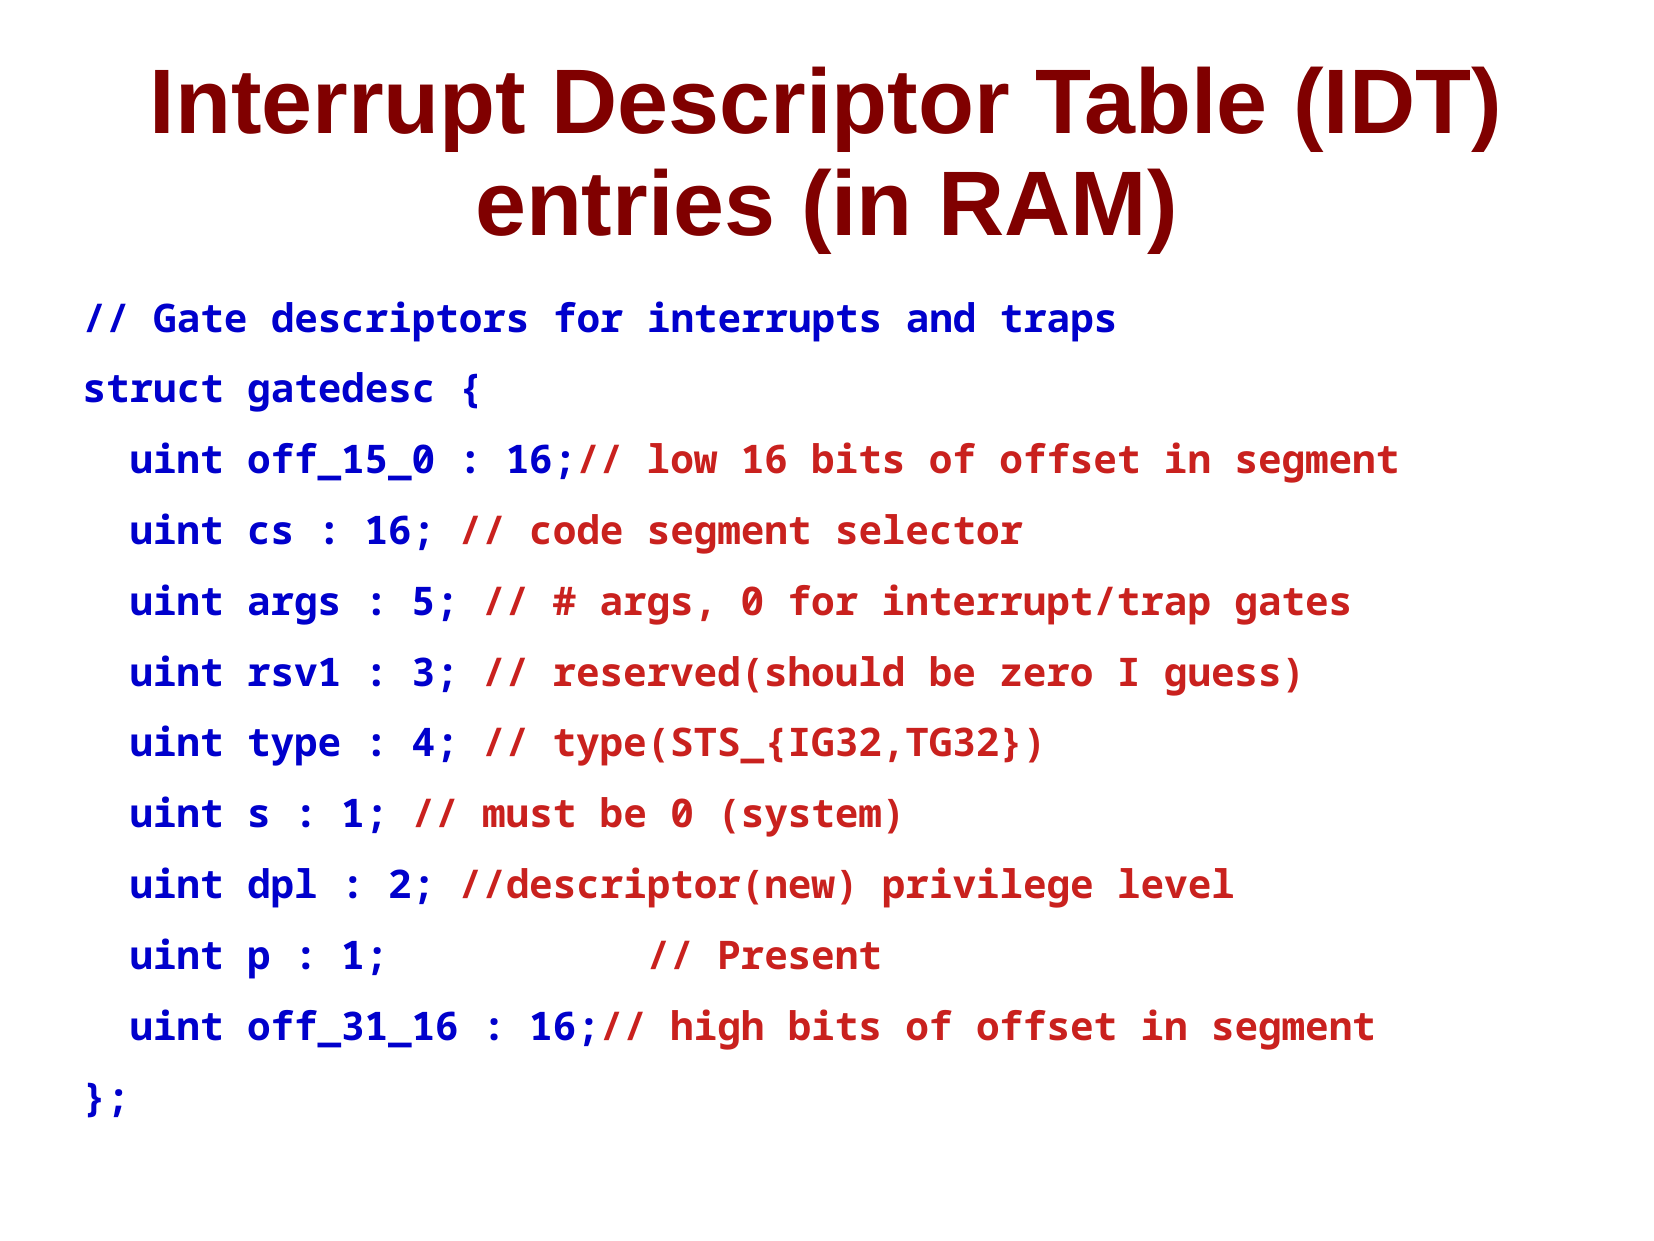

# Interrupt Descriptor Table (IDT) entries (in RAM)
// Gate descriptors for interrupts and traps
struct gatedesc {
 uint off_15_0 : 16;// low 16 bits of offset in segment
 uint cs : 16; // code segment selector
 uint args : 5; // # args, 0 for interrupt/trap gates
 uint rsv1 : 3; // reserved(should be zero I guess)
 uint type : 4; // type(STS_{IG32,TG32})
 uint s : 1; // must be 0 (system)
 uint dpl : 2; //descriptor(new) privilege level
 uint p : 1; // Present
 uint off_31_16 : 16;// high bits of offset in segment
};